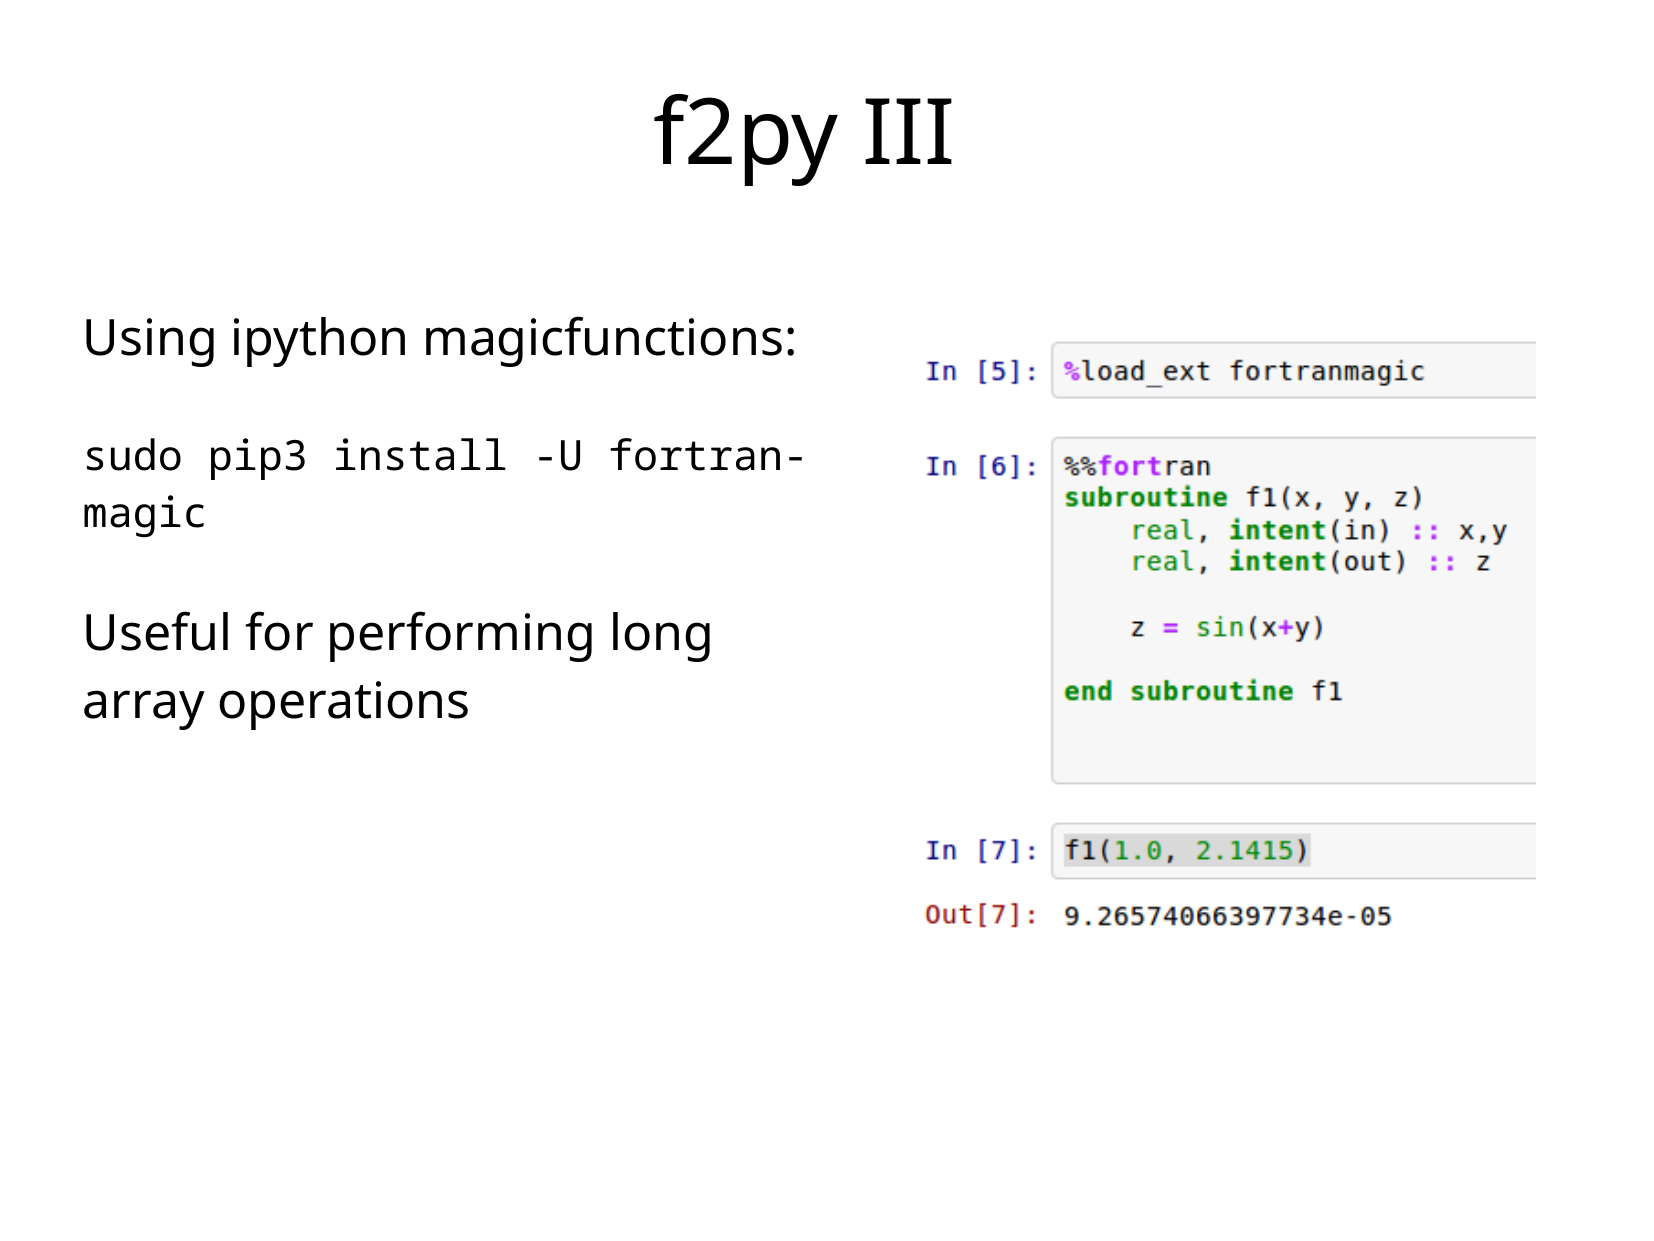

# f2py III
Using ipython magicfunctions:
sudo pip3 install -U fortran-magic
Useful for performing long array operations